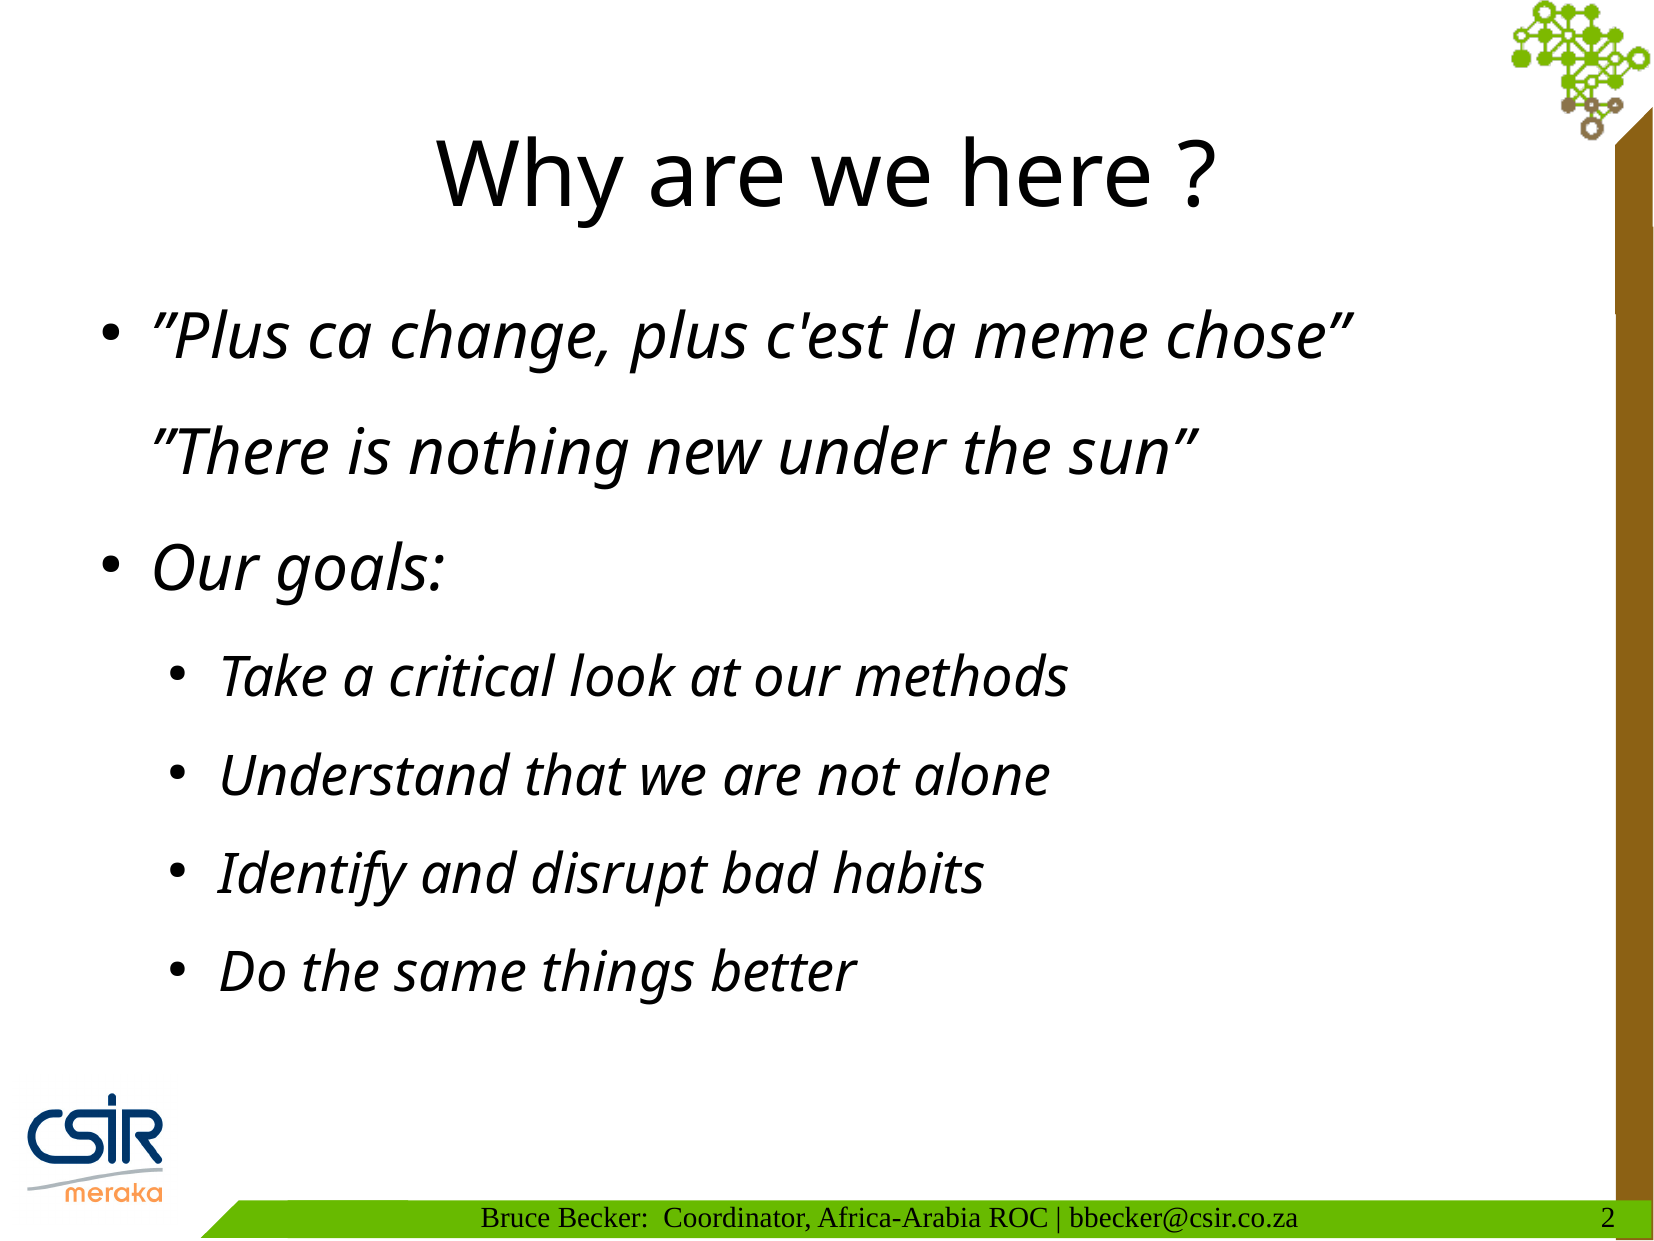

# Why are we here ?
”Plus ca change, plus c'est la meme chose”
”There is nothing new under the sun”
Our goals:
Take a critical look at our methods
Understand that we are not alone
Identify and disrupt bad habits
Do the same things better
2